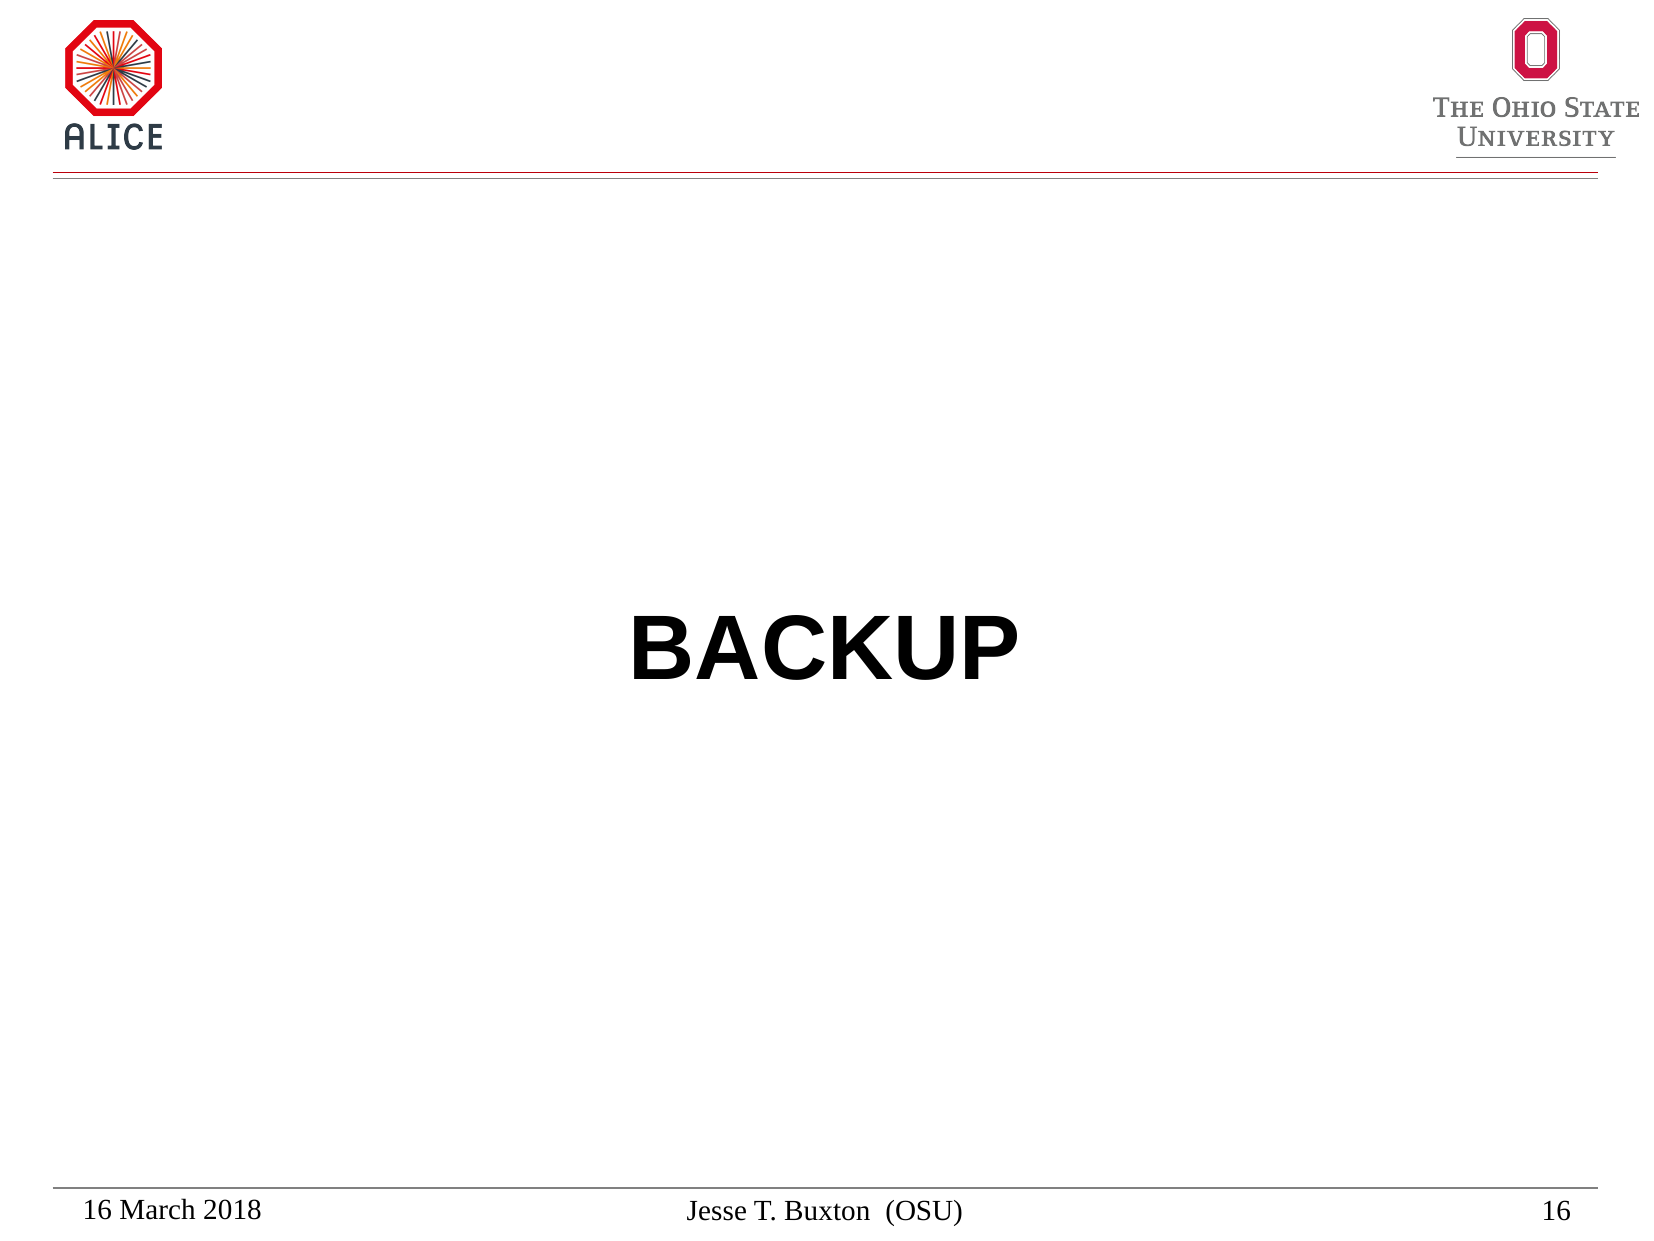

# BACKUP
16 March 2018
Jesse T. Buxton (OSU)
16